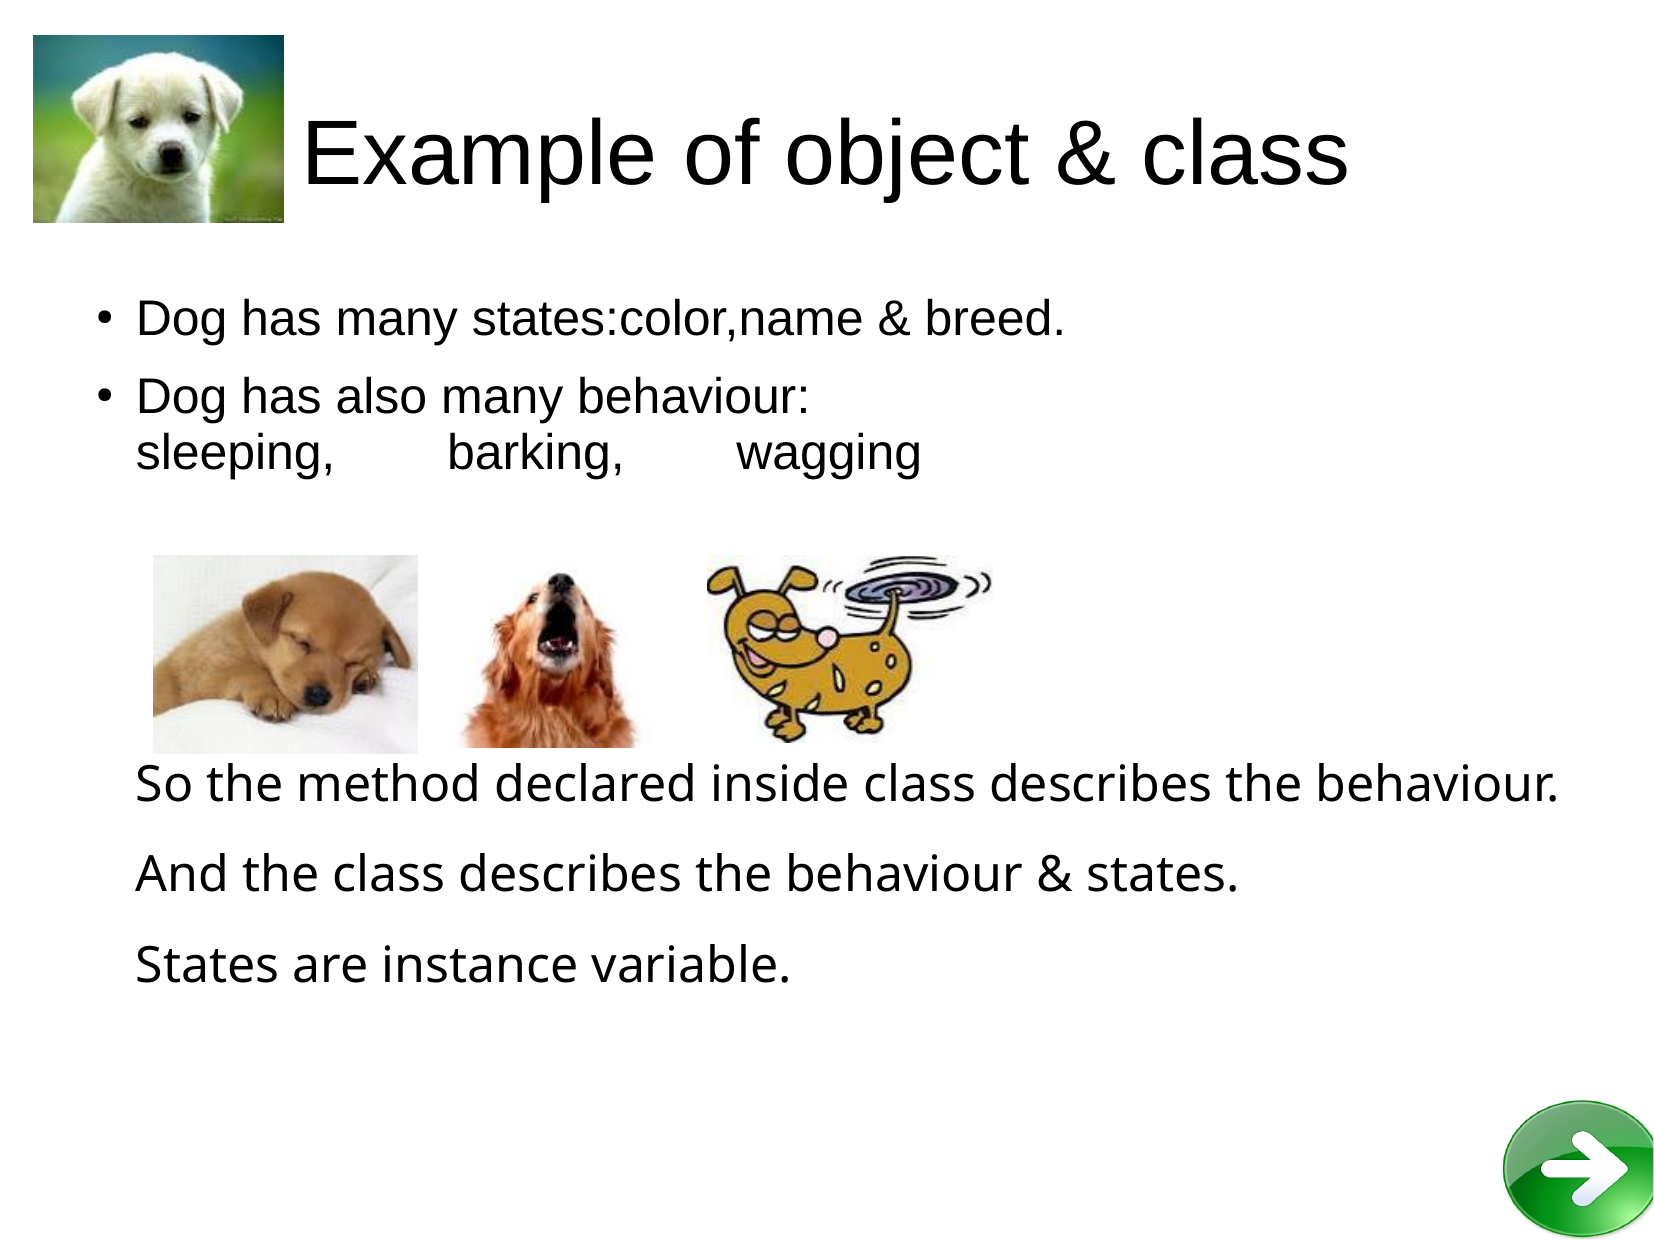

# Example of object & class
Dog has many states:color,name & breed.
Dog has also many behaviour:
sleeping, barking, wagging
So the method declared inside class describes the behaviour.
And the class describes the behaviour & states.
States are instance variable.